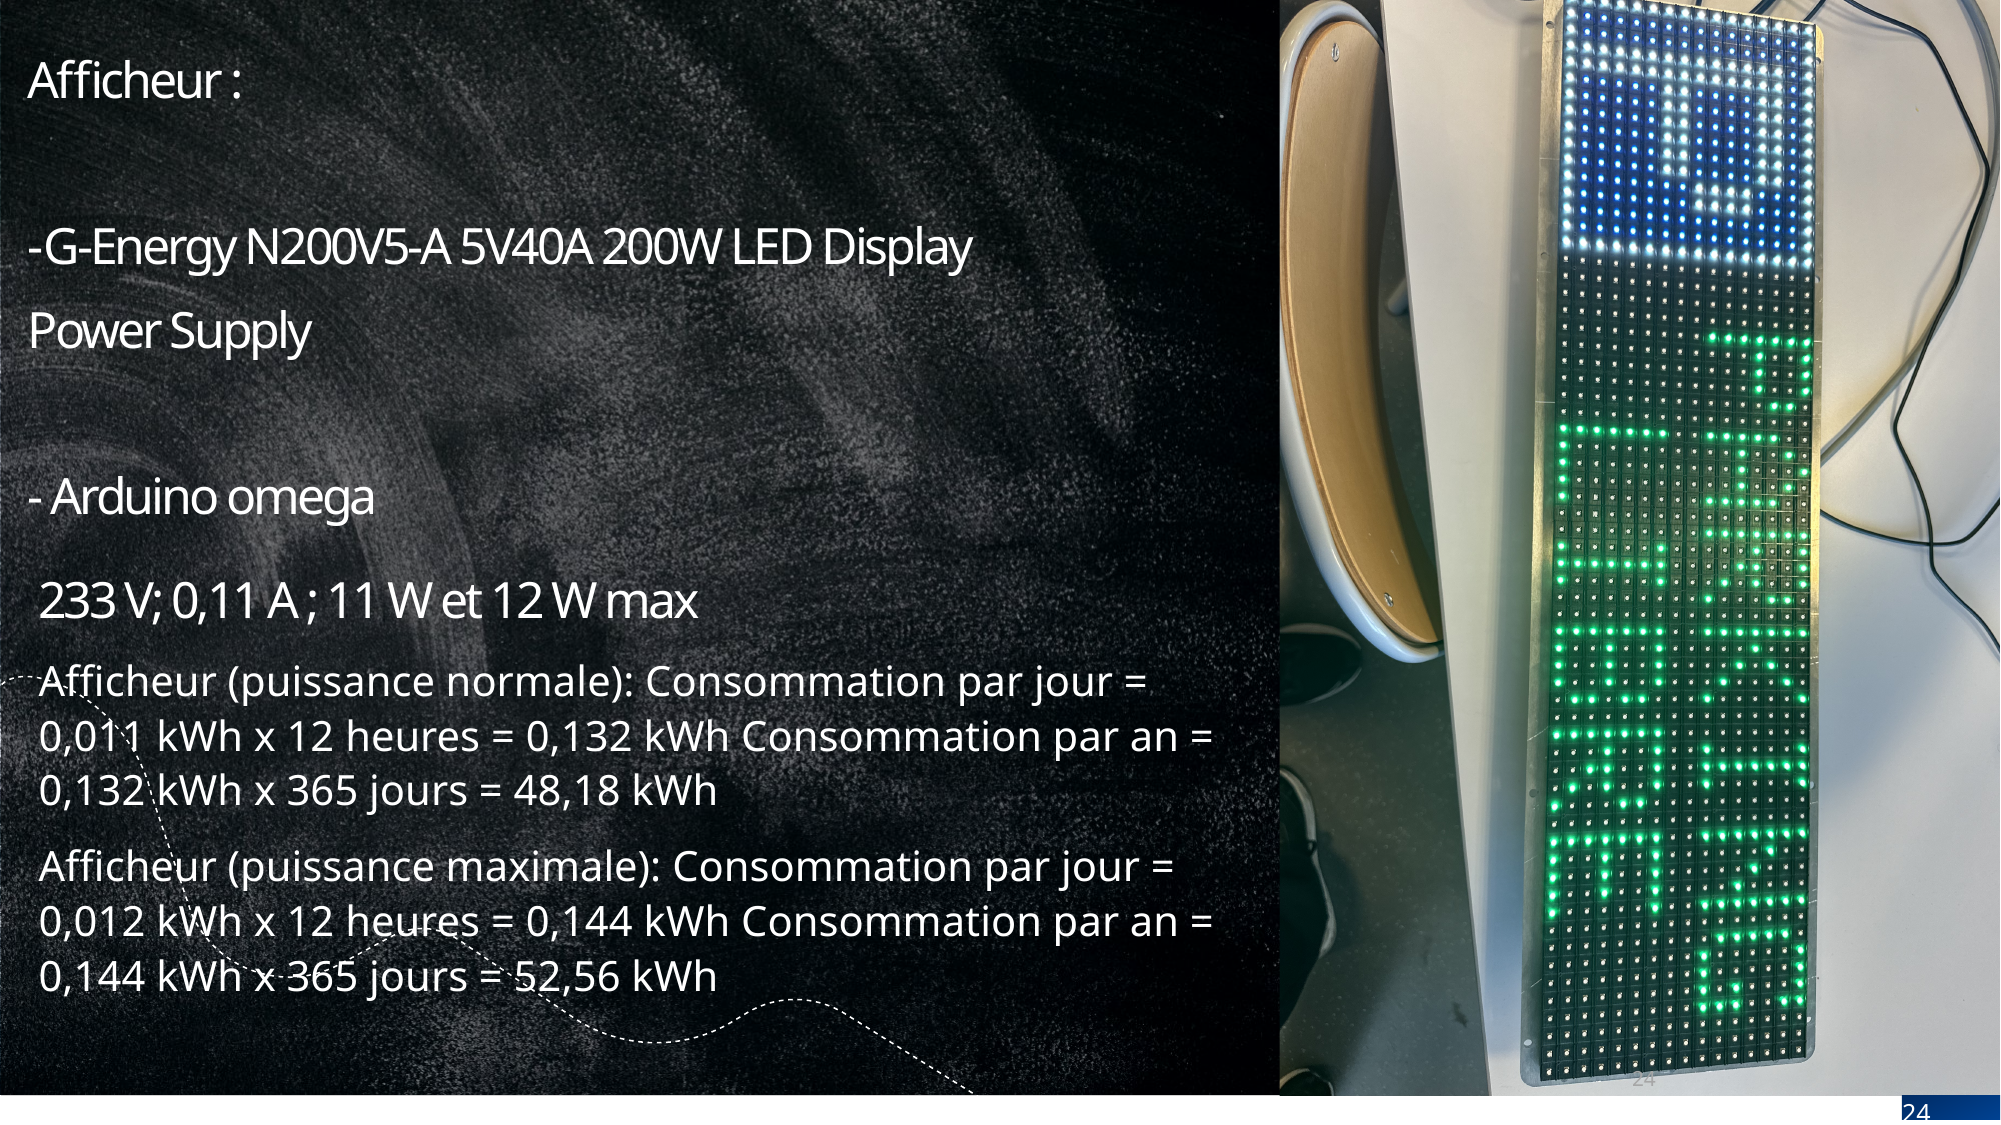

# Afficheur : -G-Energy N200V5-A 5V40A 200W LED Display Power Supply - Arduino omega
233 V; 0,11 A ; 11 W et 12 W max
Afficheur (puissance normale): Consommation par jour = 0,011 kWh x 12 heures = 0,132 kWh Consommation par an = 0,132 kWh x 365 jours = 48,18 kWh
Afficheur (puissance maximale): Consommation par jour = 0,012 kWh x 12 heures = 0,144 kWh Consommation par an = 0,144 kWh x 365 jours = 52,56 kWh